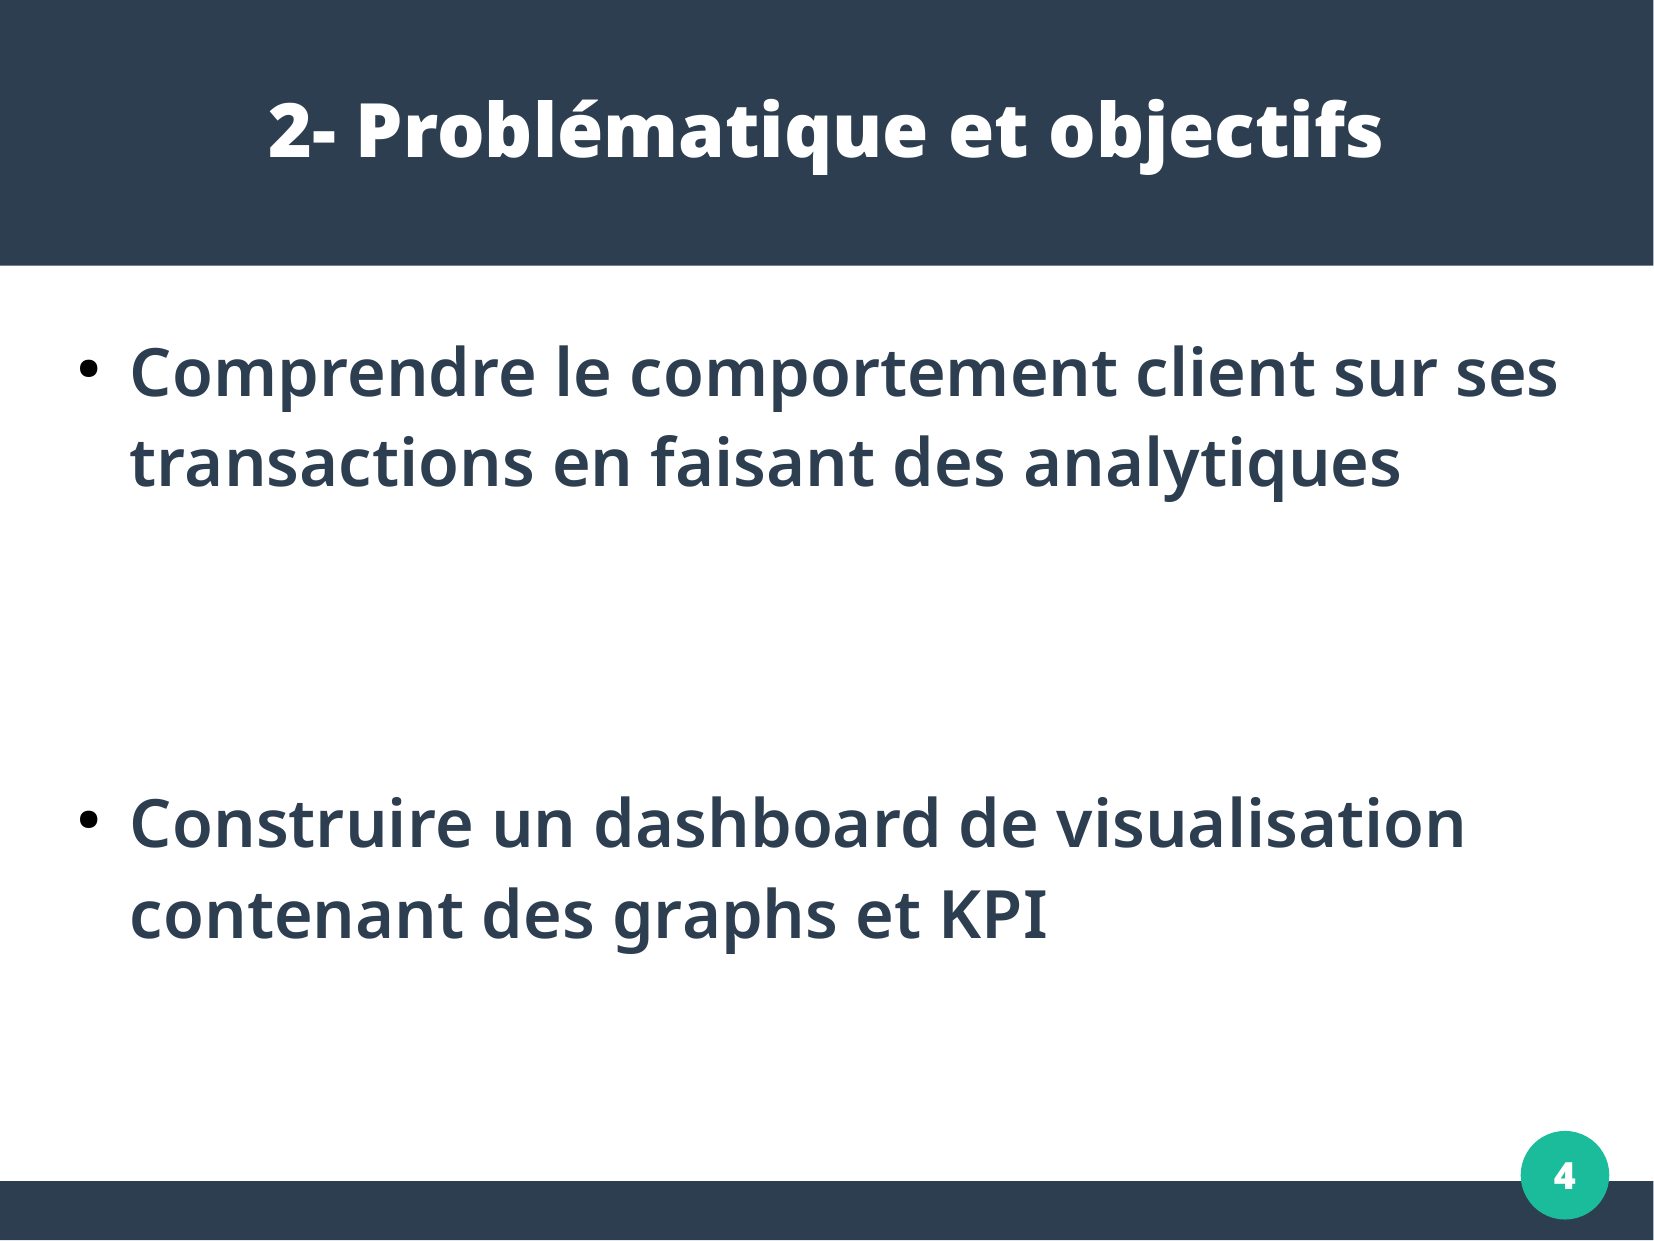

# 2- Problématique et objectifs
Comprendre le comportement client sur ses transactions en faisant des analytiques
Construire un dashboard de visualisation contenant des graphs et KPI
4